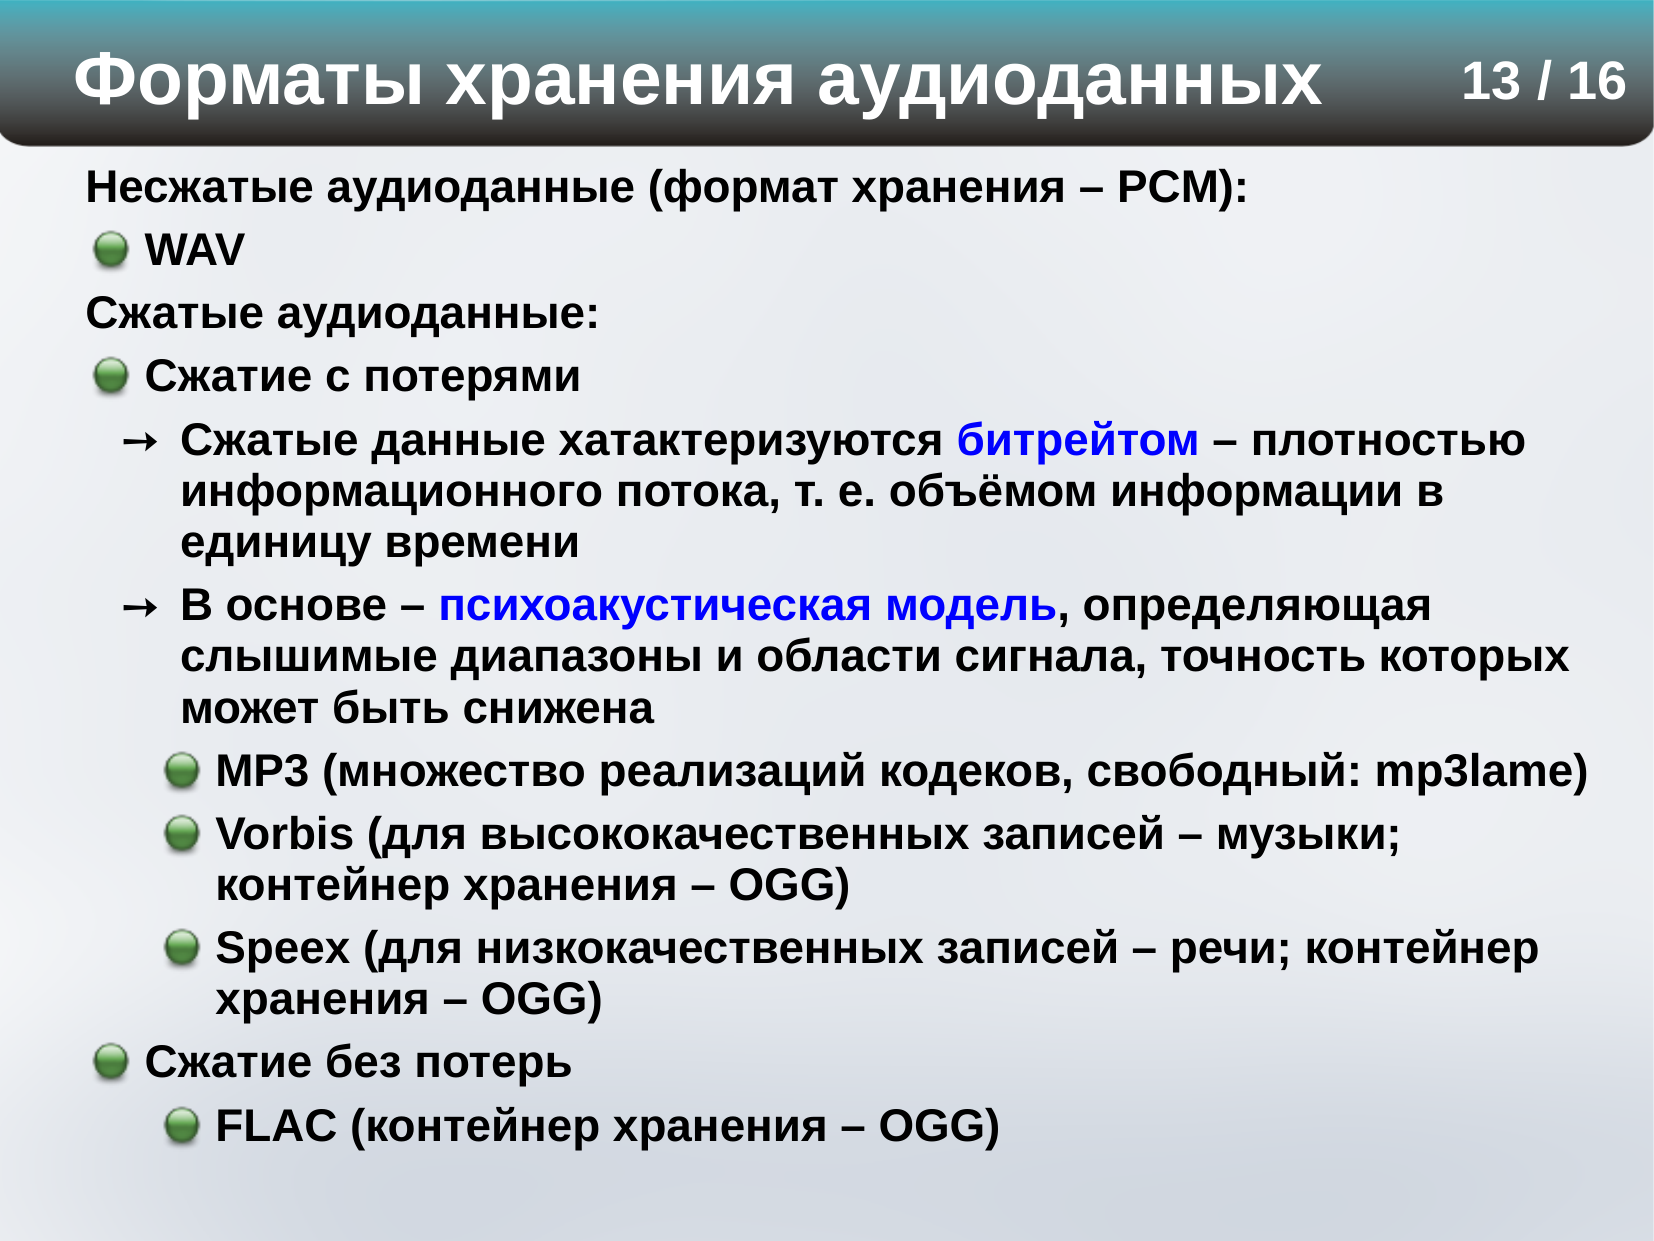

Форматы хранения аудиоданных
Несжатые аудиоданные (формат хранения – PCM):
WAV
Сжатые аудиоданные:
Сжатие с потерями
Сжатые данные хатактеризуются битрейтом – плотностью информационного потока, т. е. объёмом информации в единицу времени
В основе – психоакустическая модель, определяющая слышимые диапазоны и области сигнала, точность которых может быть снижена
MP3 (множество реализаций кодеков, свободный: mp3lame)
Vorbis (для высококачественных записей – музыки; контейнер хранения – OGG)
Speex (для низкокачественных записей – речи; контейнер хранения – OGG)
Сжатие без потерь
FLAC (контейнер хранения – OGG)